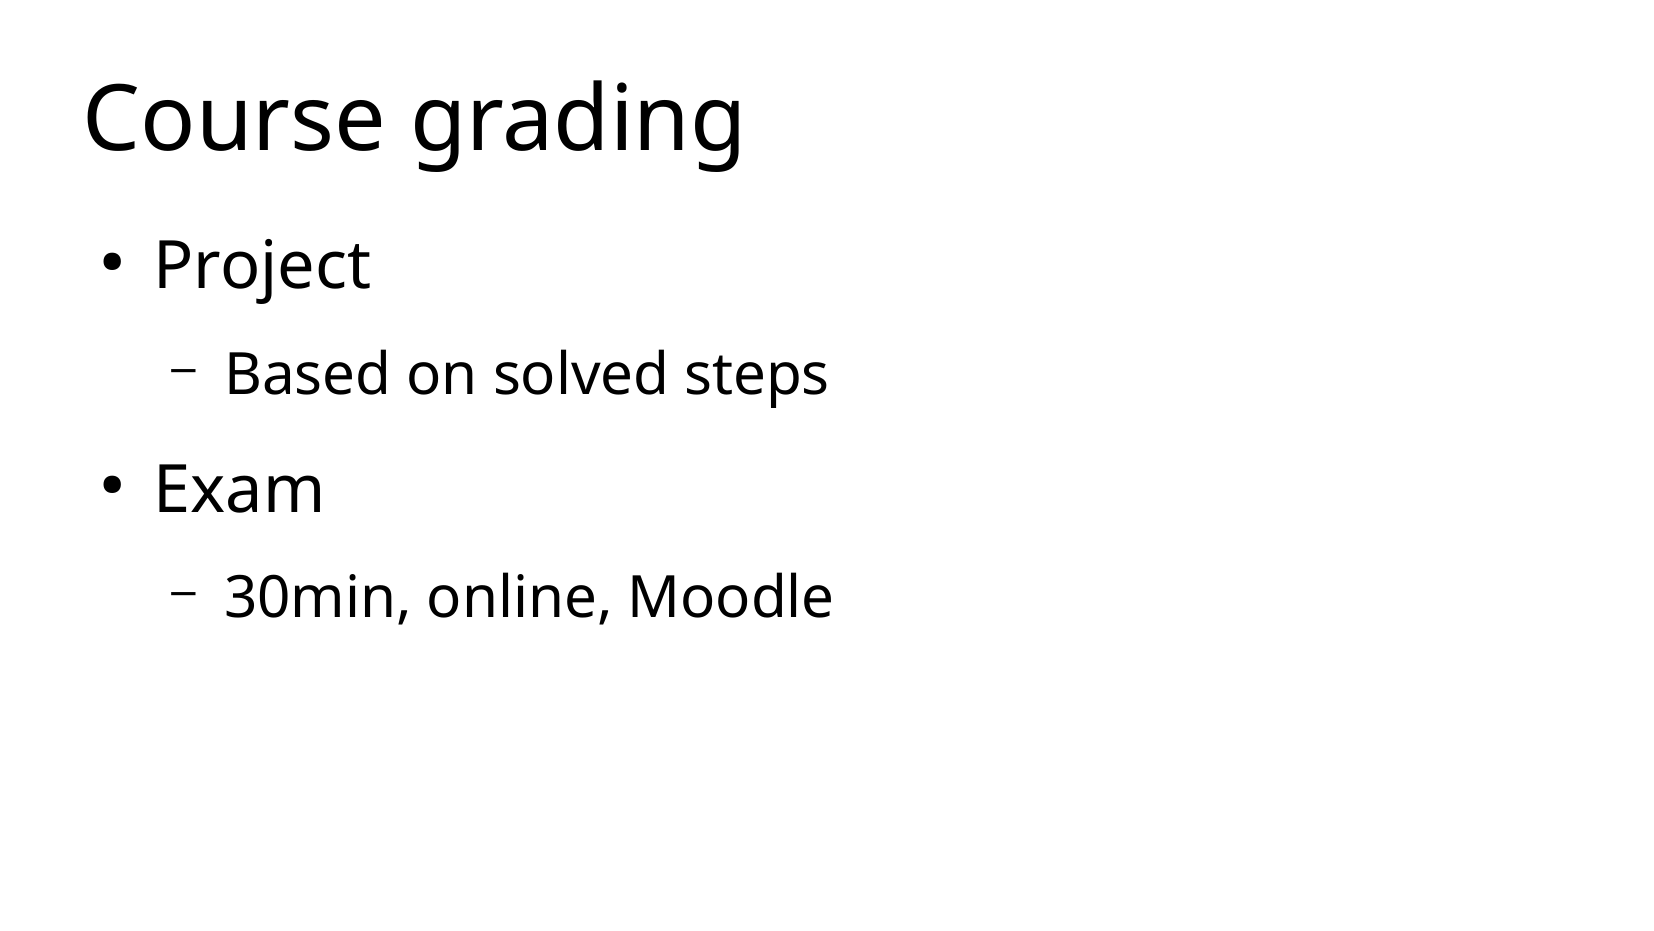

# Course grading
Project
Based on solved steps
Exam
30min, online, Moodle